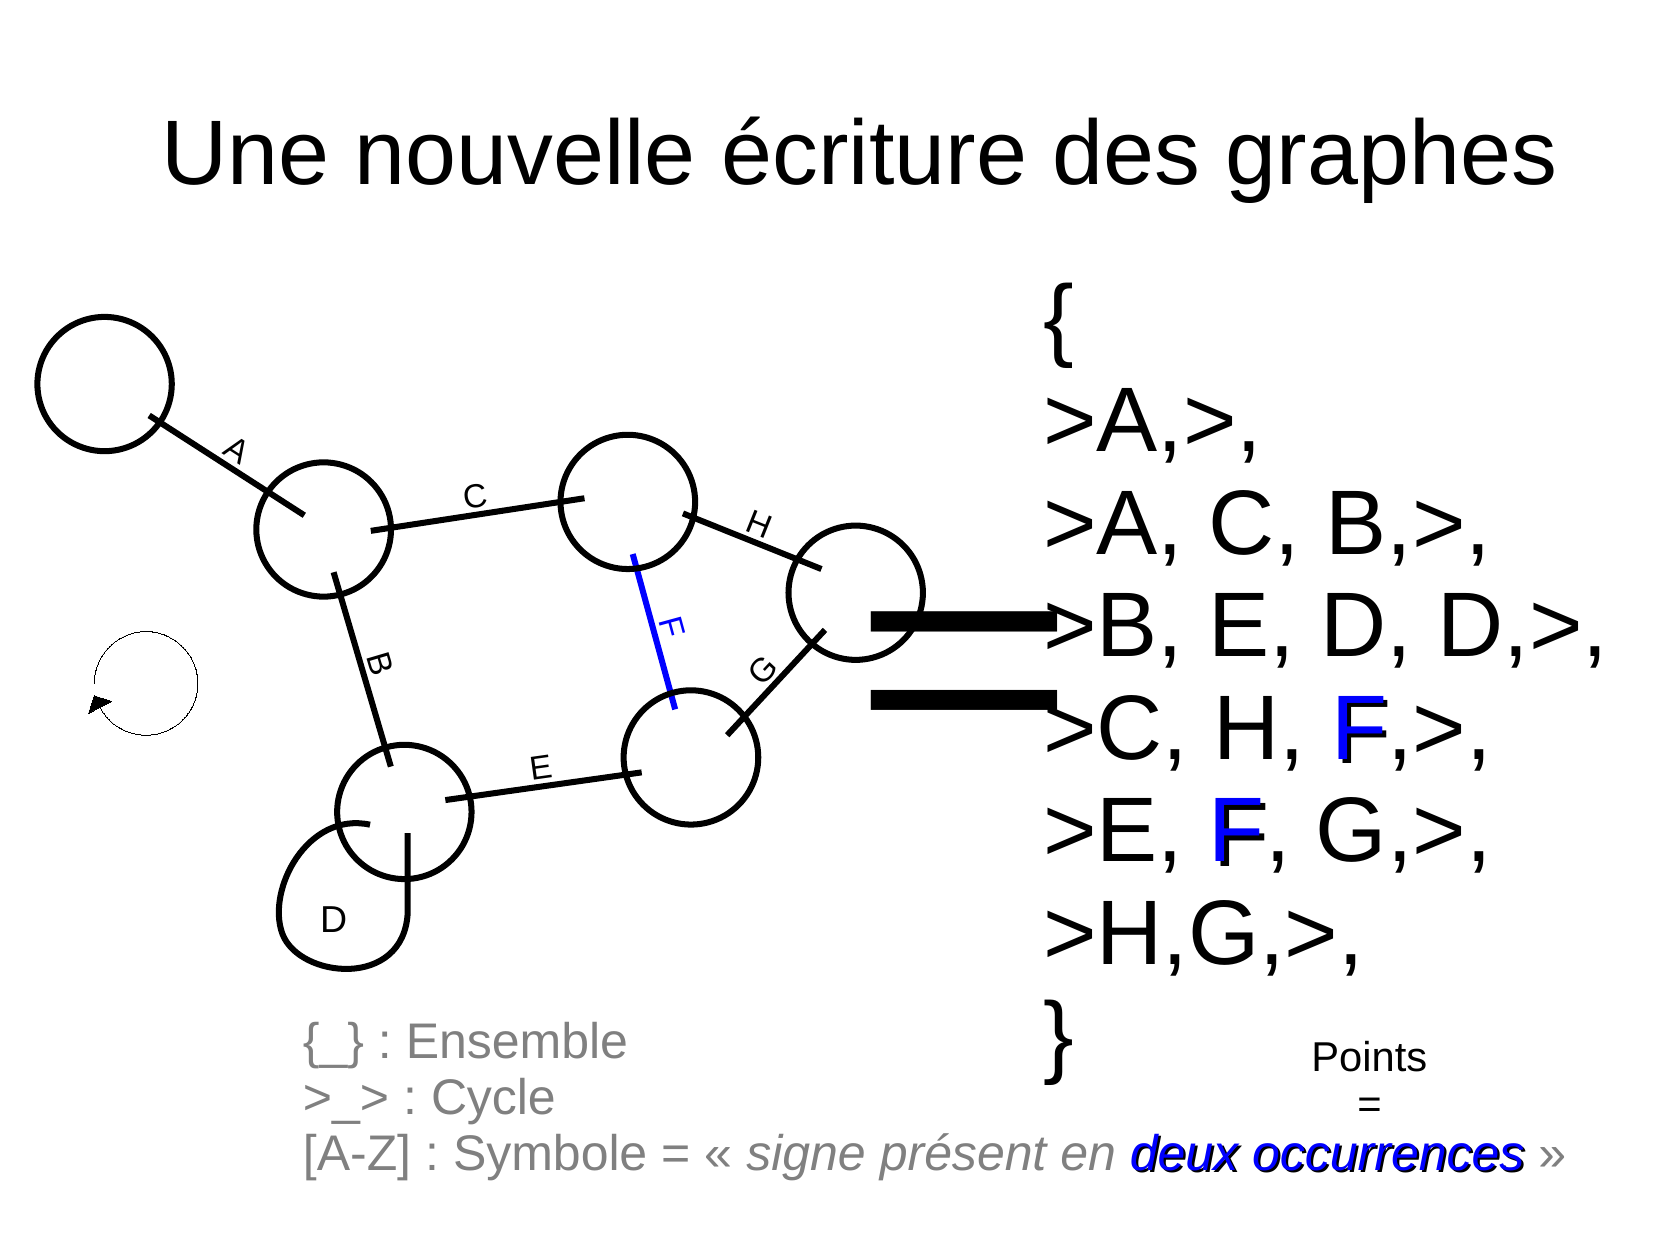

# Une nouvelle écriture des graphes
{
>A,>,
>A, C, B,>,
>B, E, D, D,>,
>C, H, F,>,
>E, F, G,>, >H,G,>,
}
A
C
H
=
F
B
G
E
D
{_} : Ensemble
>_> : Cycle
[A-Z] : Symbole = « signe présent en deux occurrences »
Points
=